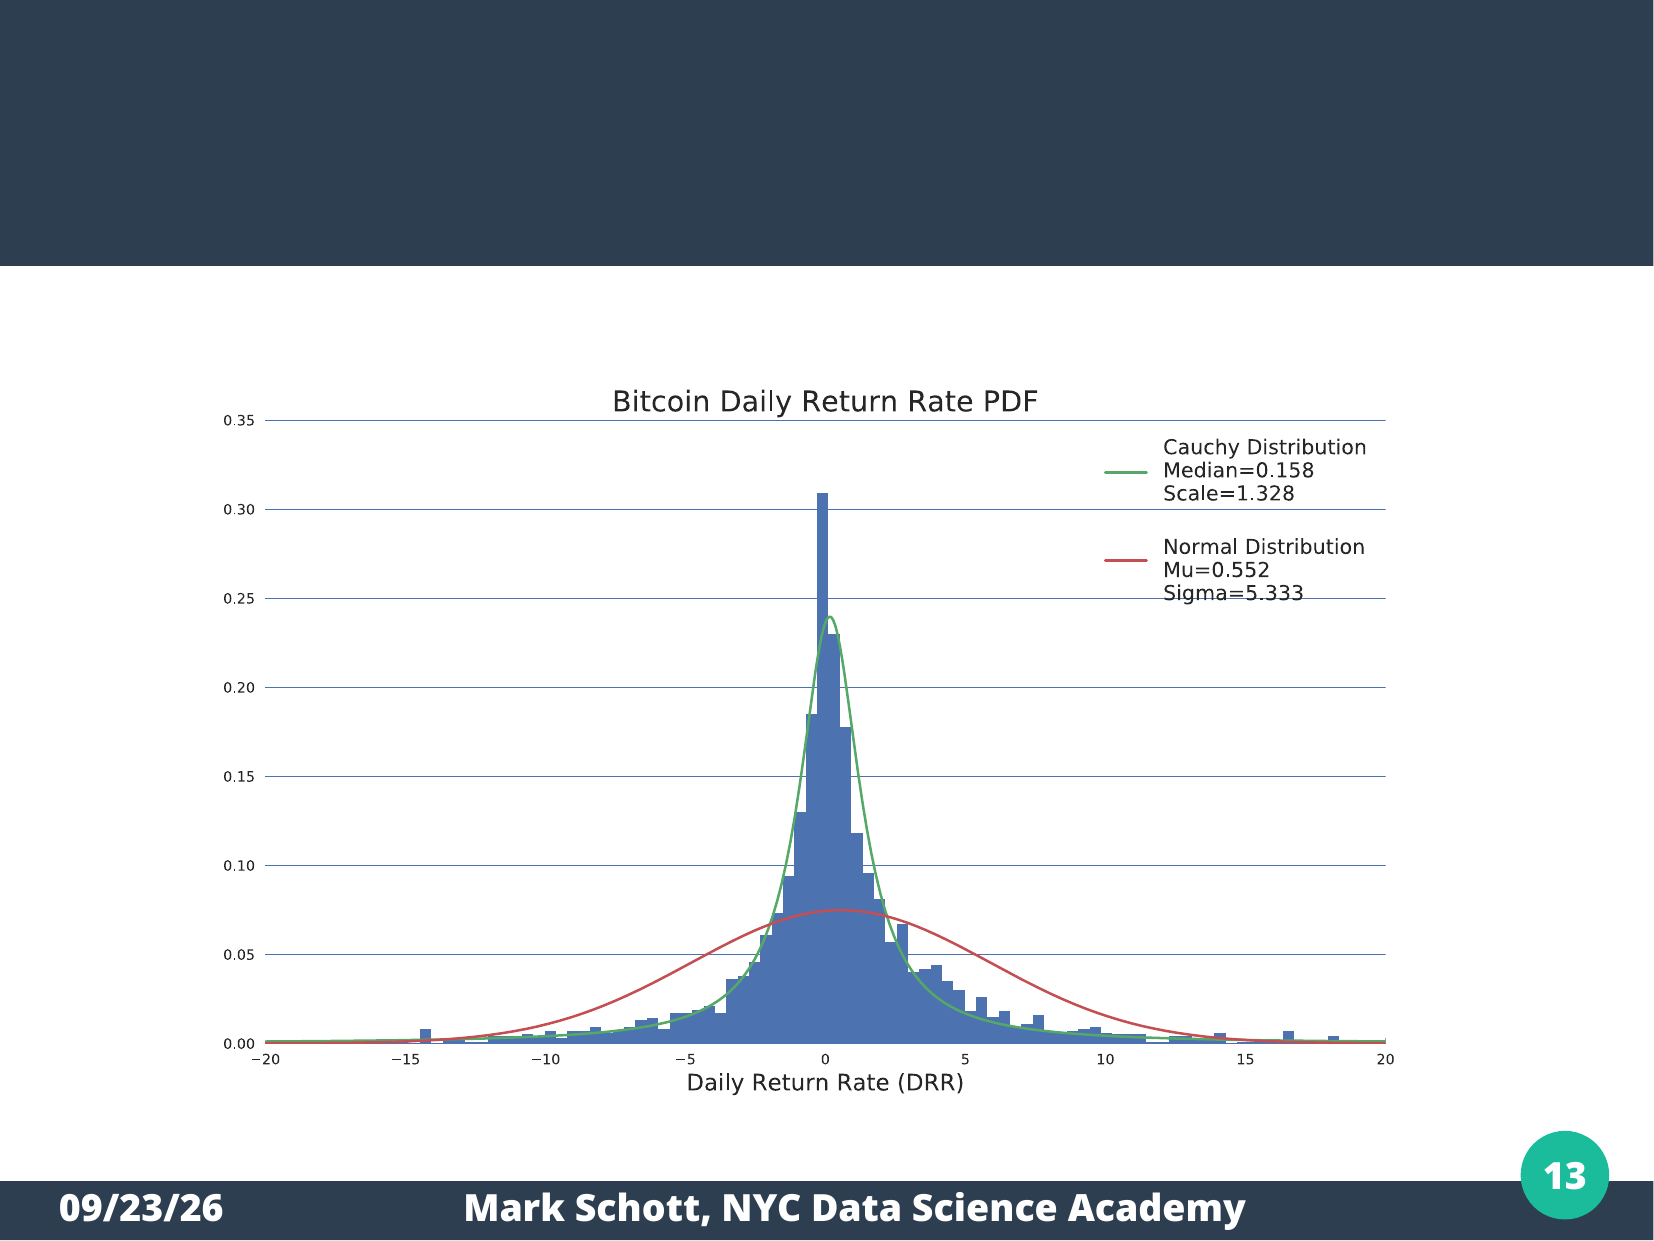

#
13
Mark Schott, NYC Data Science Academy